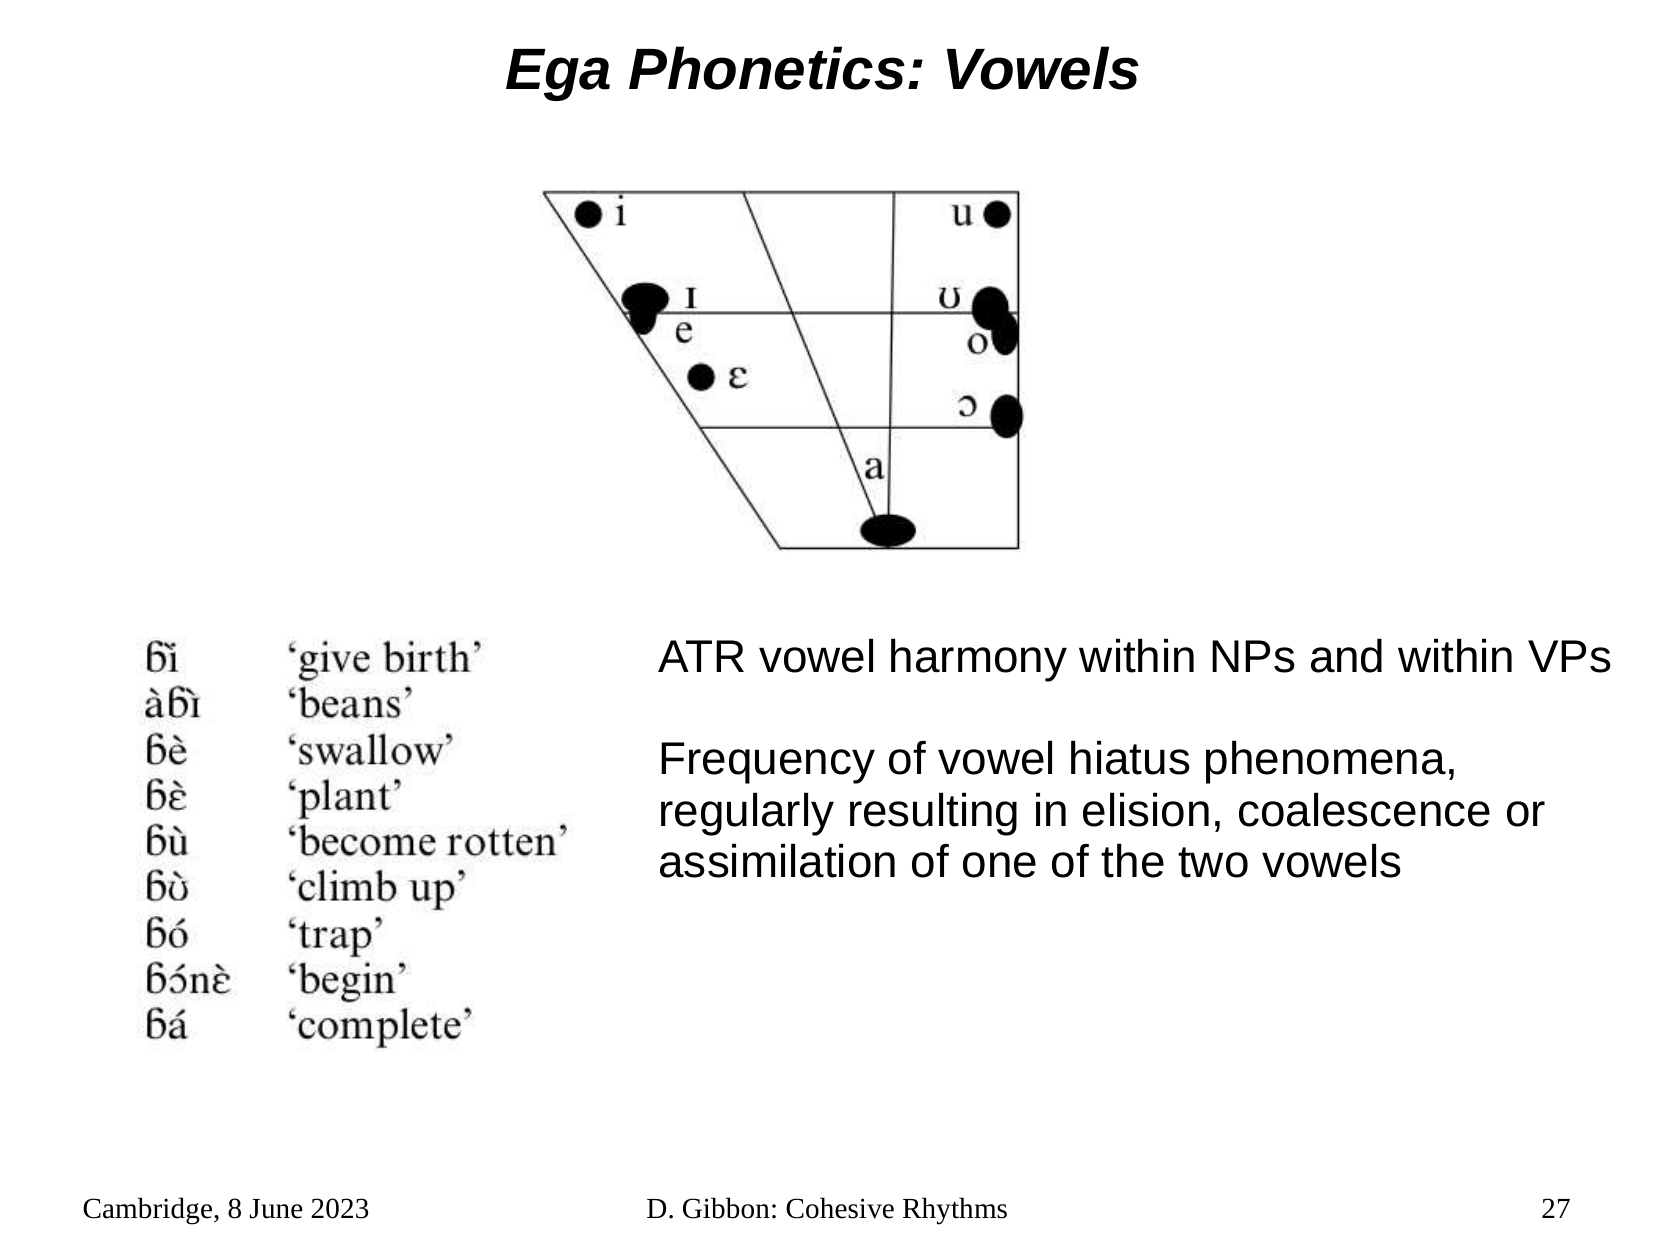

# Ega Phonetics: Vowels
ATR vowel harmony within NPs and within VPs
Frequency of vowel hiatus phenomena, regularly resulting in elision, coalescence or assimilation of one of the two vowels
Cambridge, 8 June 2023
D. Gibbon: Cohesive Rhythms
27